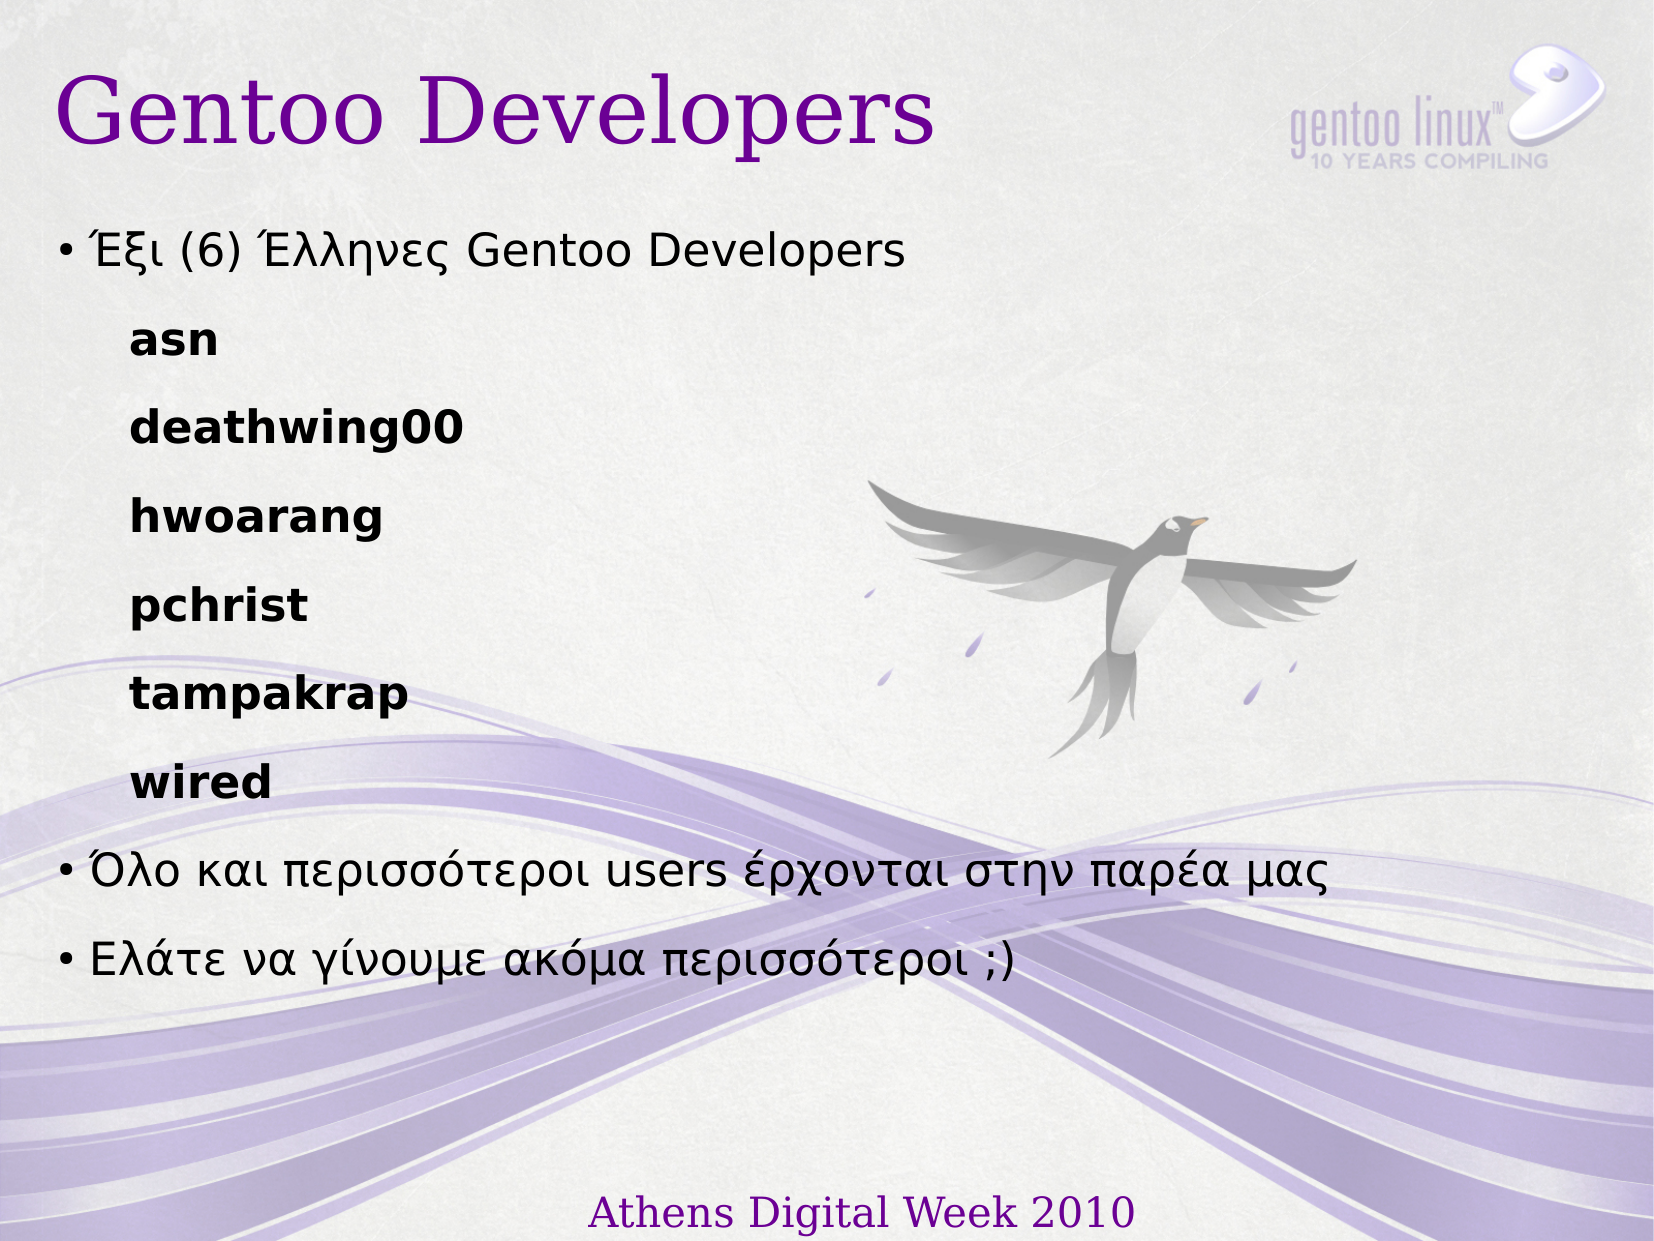

# Gentoo Developers
 Έξι (6) Έλληνες Gentoo Developers
asn
deathwing00
hwoarang
pchrist
tampakrap
wired
 Όλο και περισσότεροι users έρχονται στην παρέα μας
 Ελάτε να γίνουμε ακόμα περισσότεροι ;)
Athens Digital Week 2010